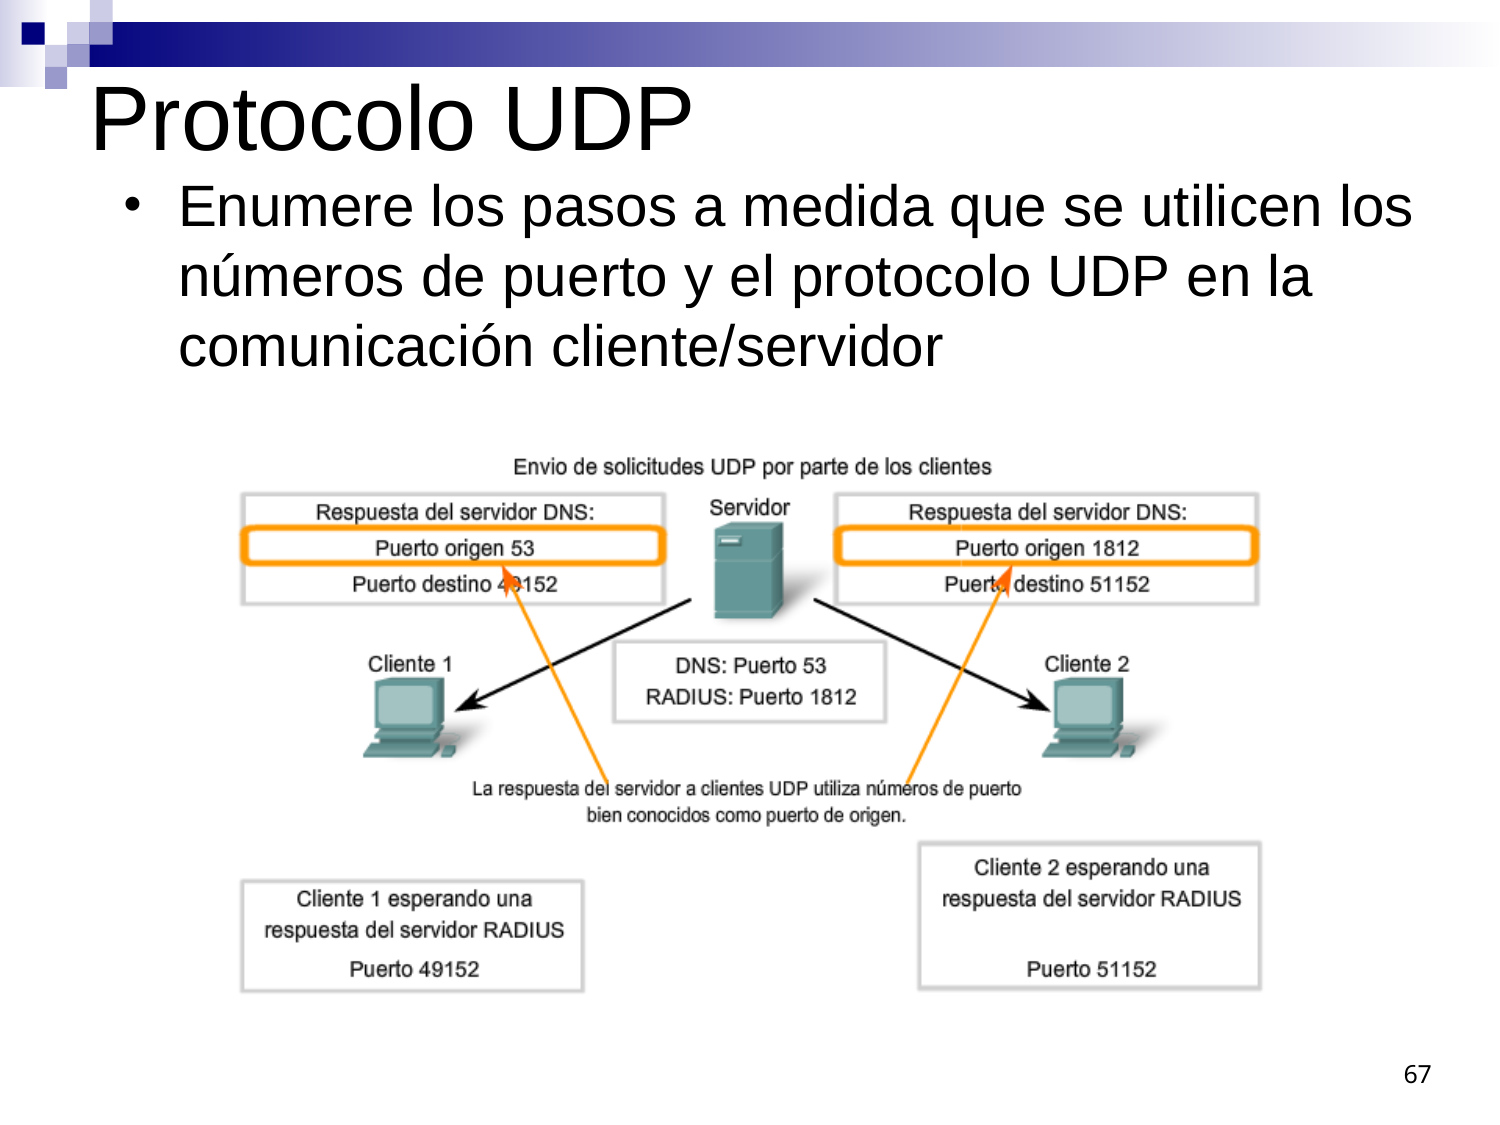

Protocolo UDP
Enumere los pasos a medida que se utilicen los números de puerto y el protocolo UDP en la comunicación cliente/servidor